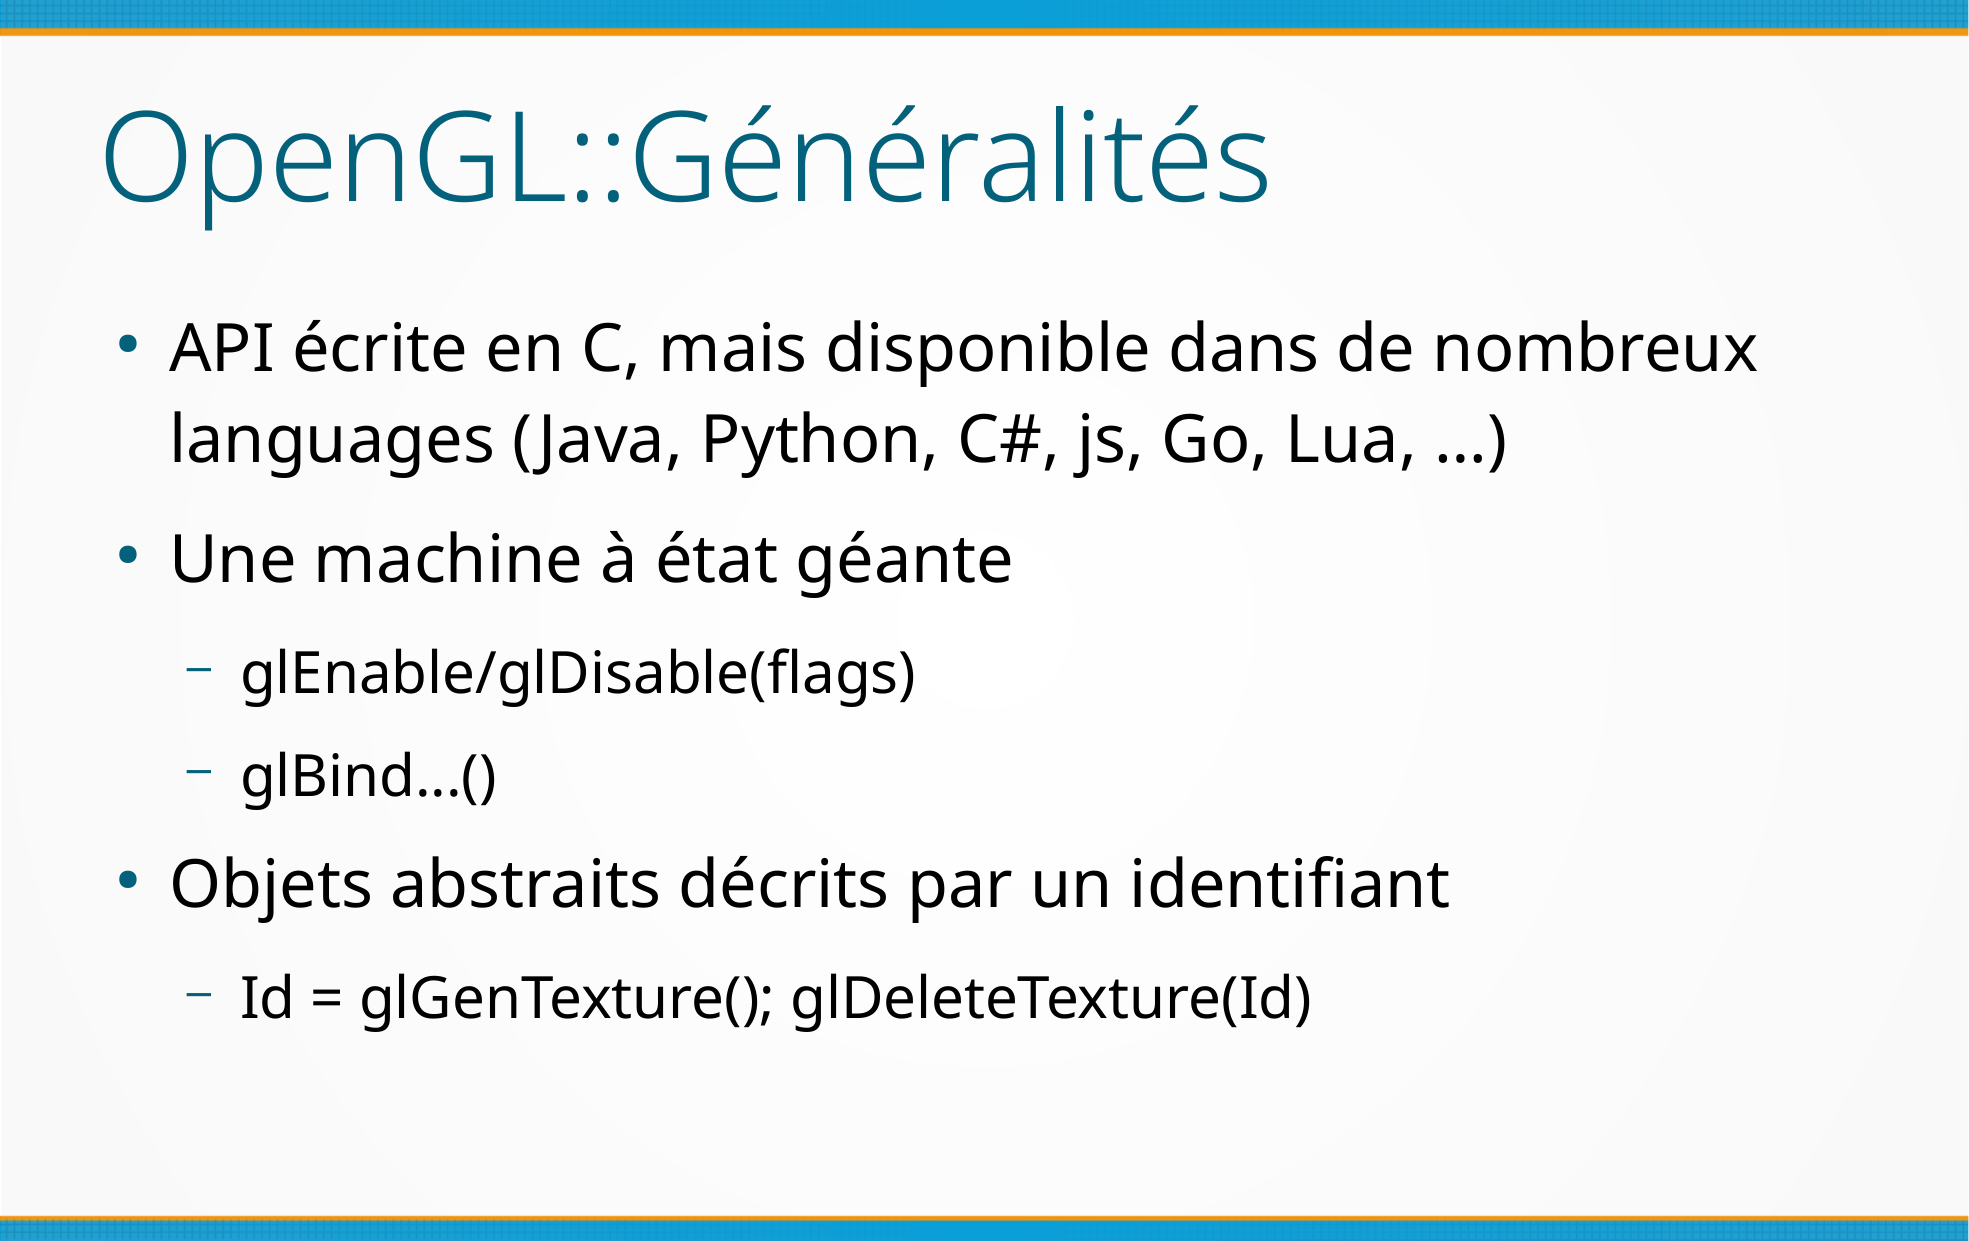

# OpenGL::Généralités
API écrite en C, mais disponible dans de nombreux languages (Java, Python, C#, js, Go, Lua, …)
Une machine à état géante
glEnable/glDisable(flags)
glBind...()
Objets abstraits décrits par un identifiant
Id = glGenTexture(); glDeleteTexture(Id)